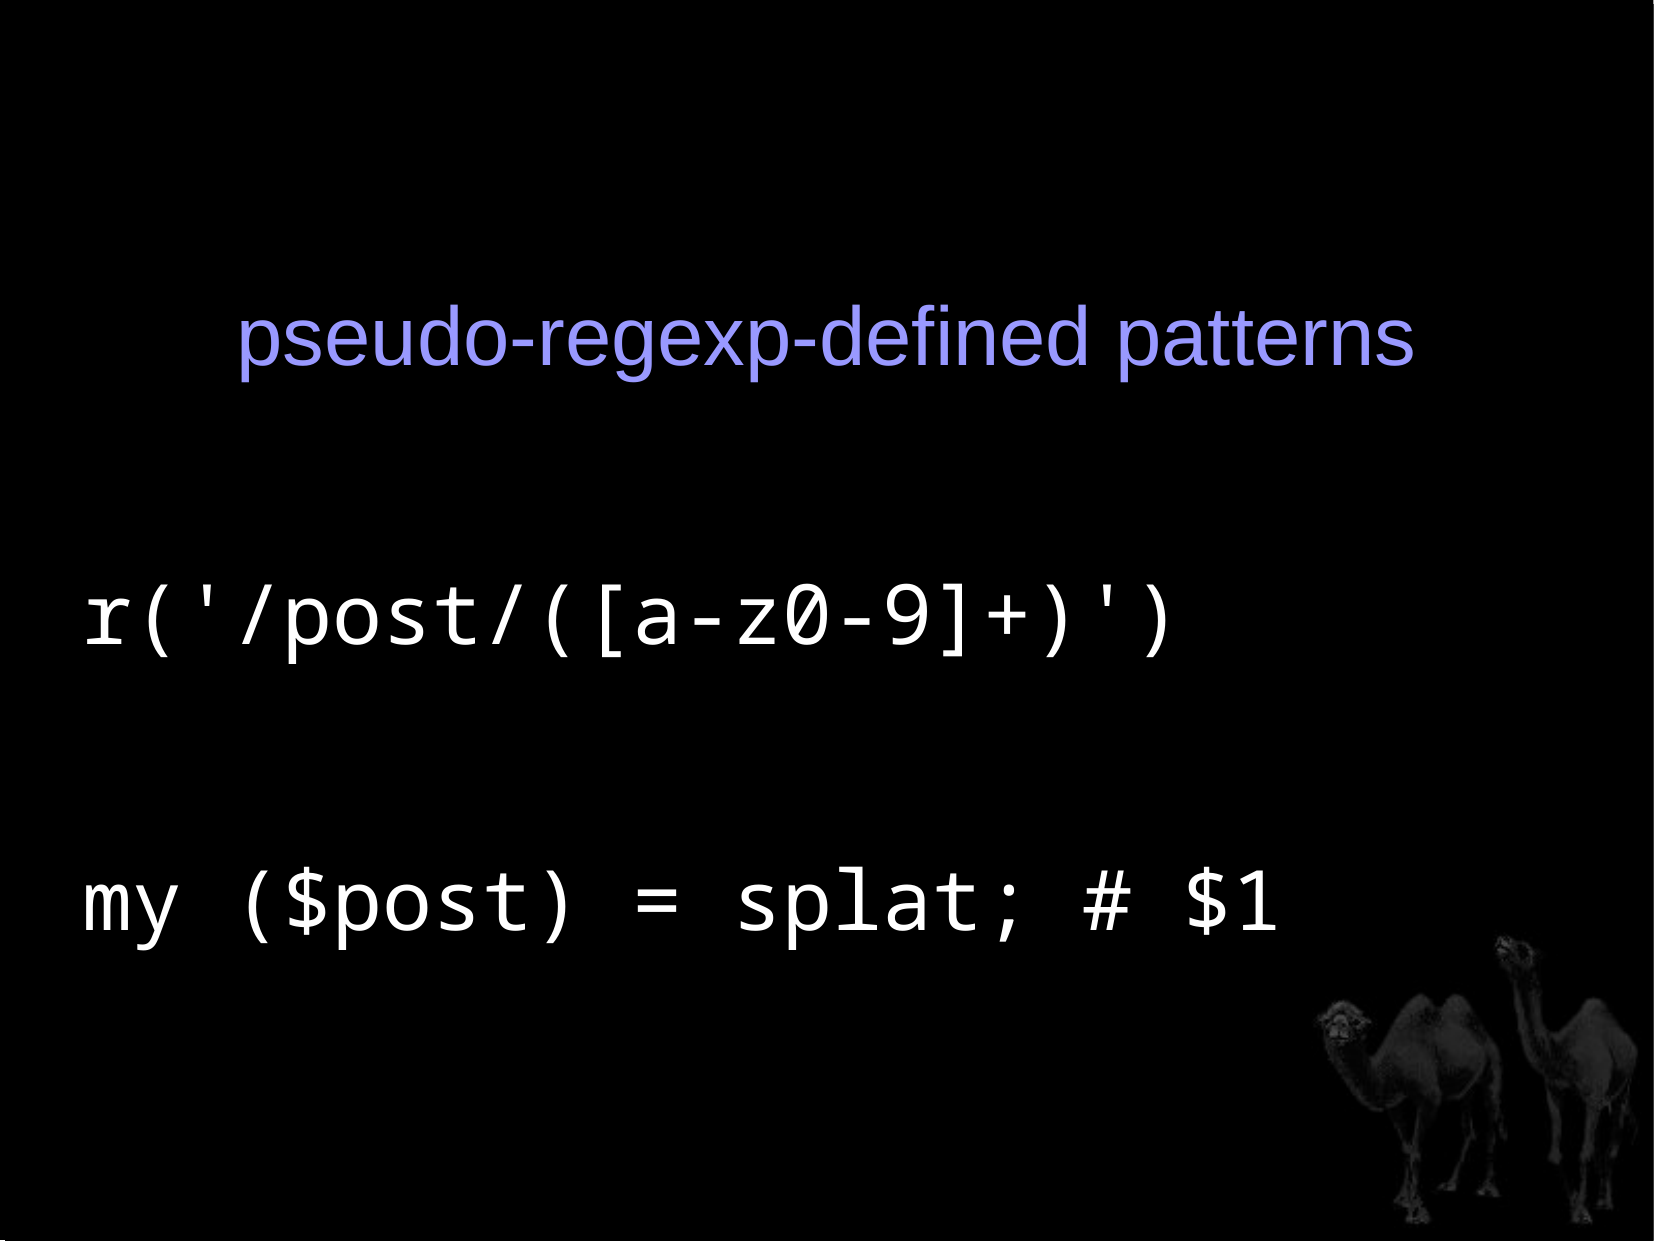

# pseudo-regexp-defined patterns
r('/post/([a-z0-9]+)')
my ($post) = splat; # $1